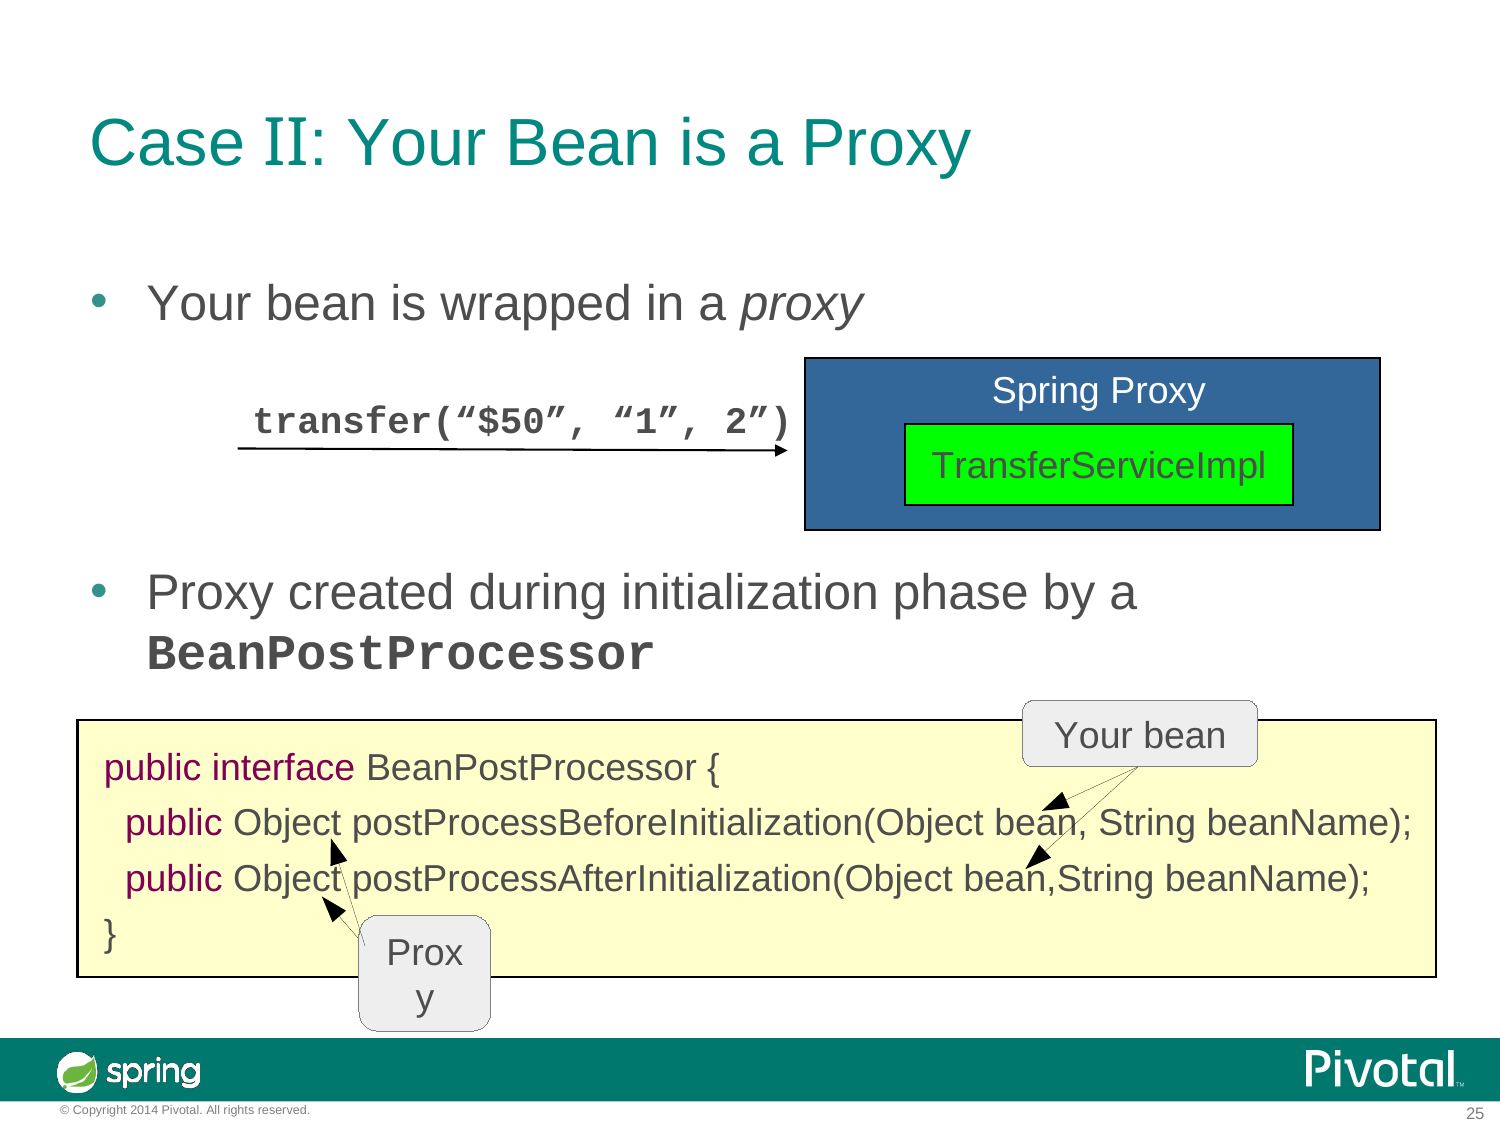

# Case II: Your Bean is a Proxy
Your bean is wrapped in a proxy
Proxy created during initialization phase by a BeanPostProcessor
Spring Proxy
TransferServiceImpl
transfer(“$50”, “1”, 2”)
Your bean
public interface BeanPostProcessor {
 public Object postProcessBeforeInitialization(Object bean, String beanName);
 public Object postProcessAfterInitialization(Object bean,String beanName);
}
Proxy